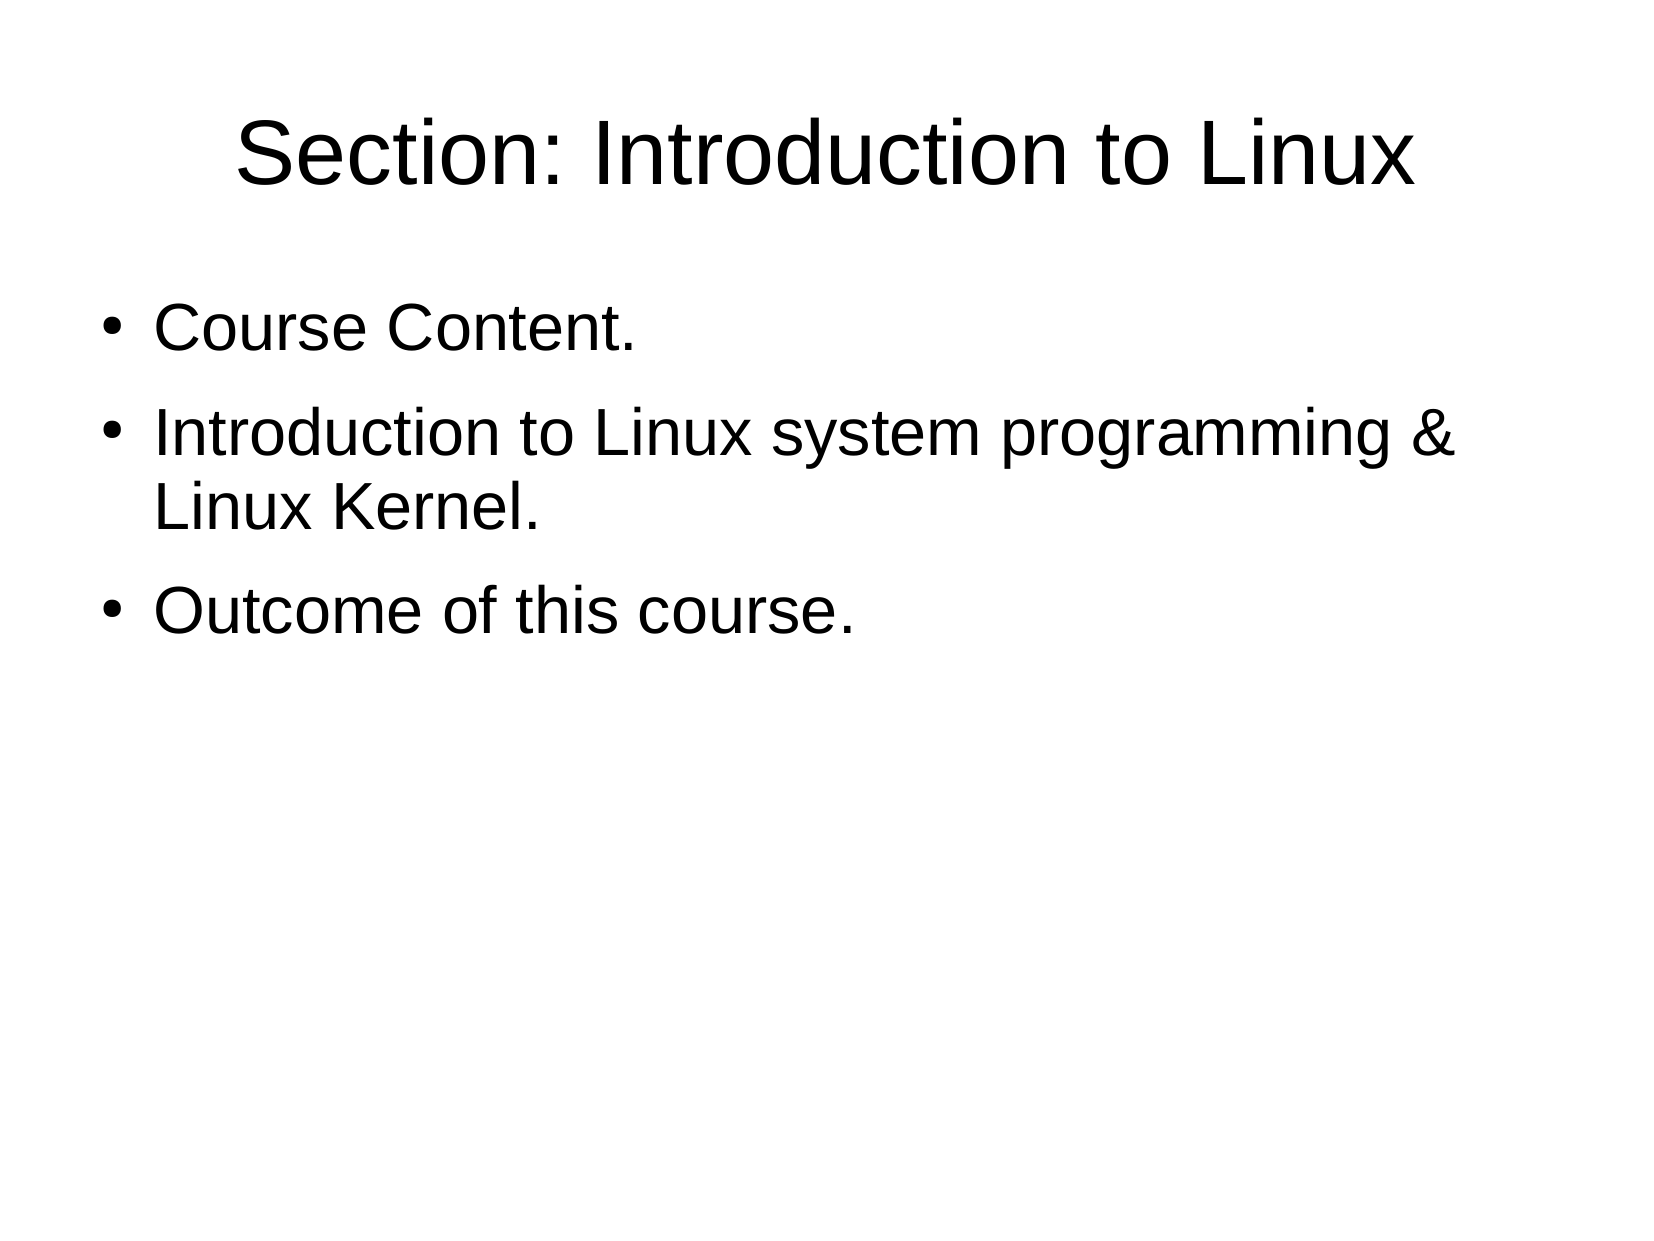

# Section: Introduction to Linux
Course Content.
Introduction to Linux system programming & Linux Kernel.
Outcome of this course.